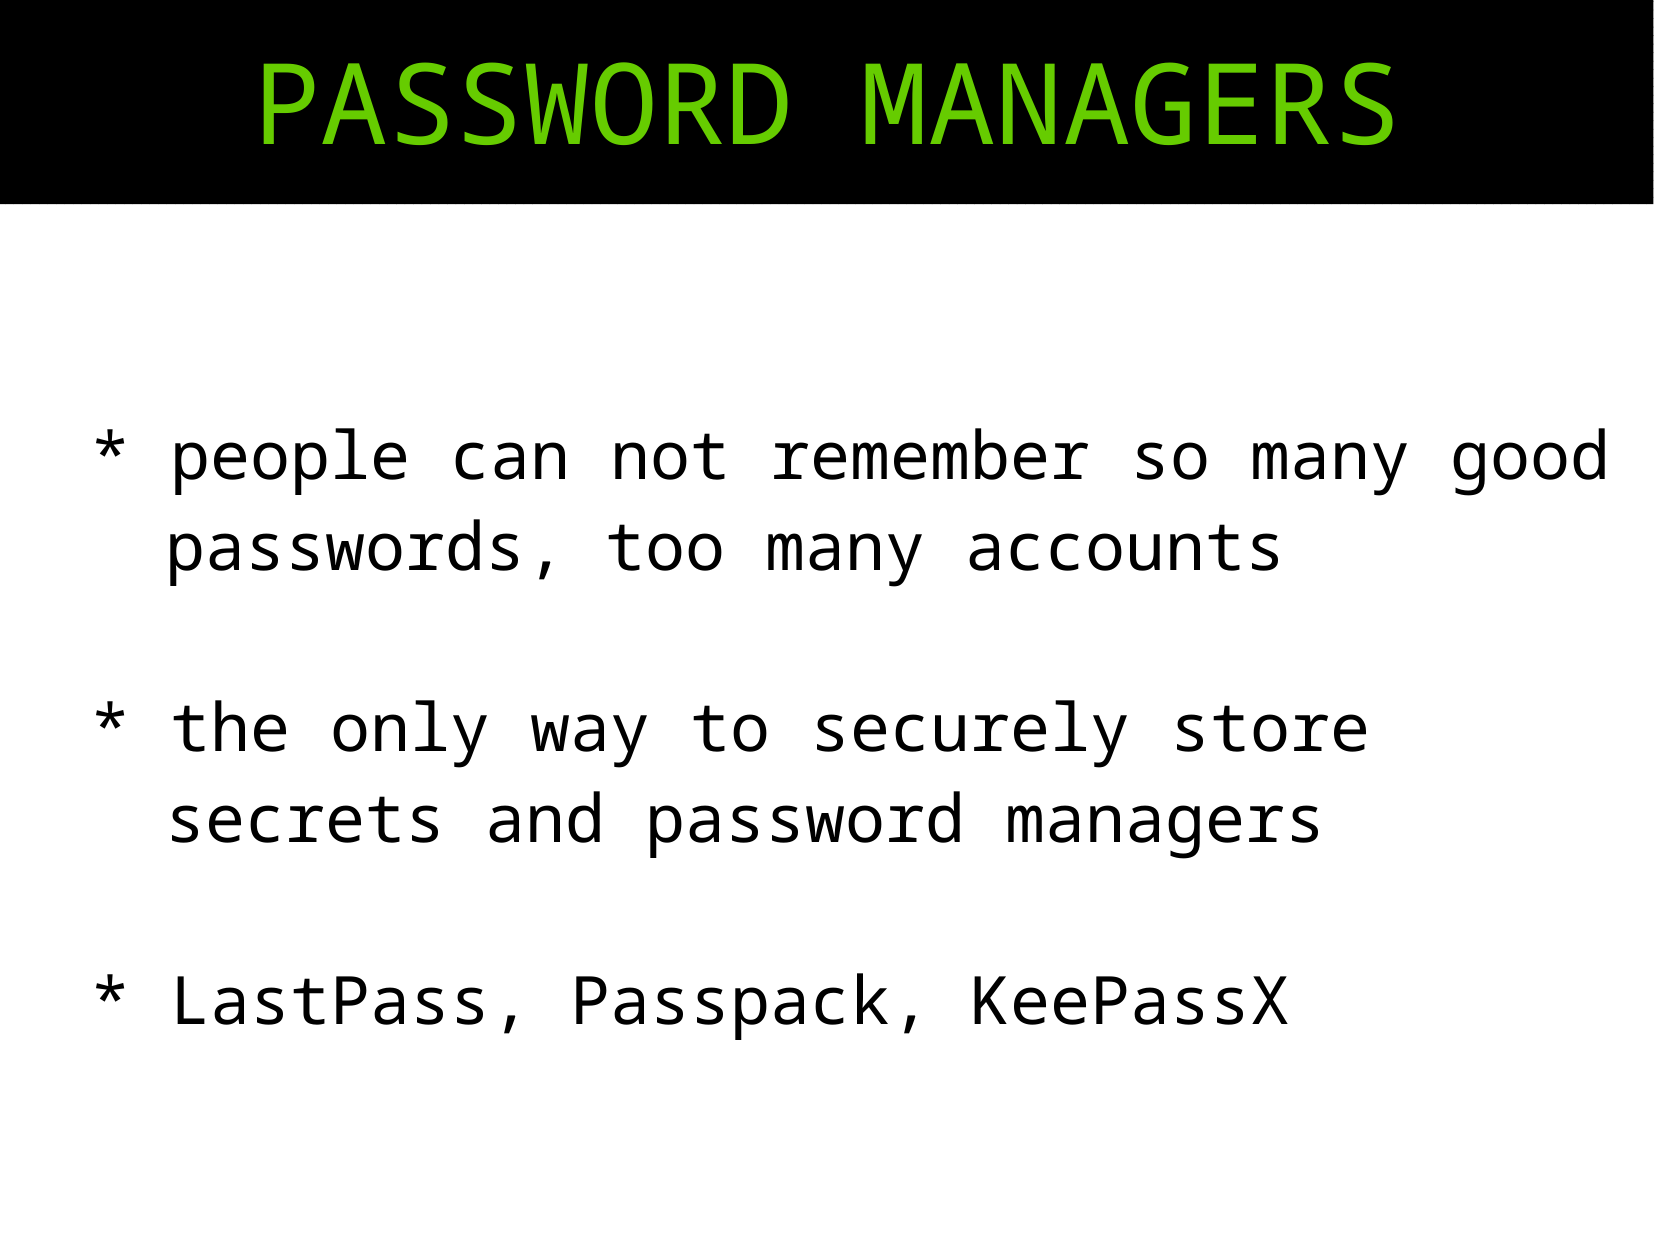

# PASSWORD MANAGERS
* people can not remember so many good
	passwords, too many accounts
* the only way to securely store
	secrets and password managers
* LastPass, Passpack, KeePassX